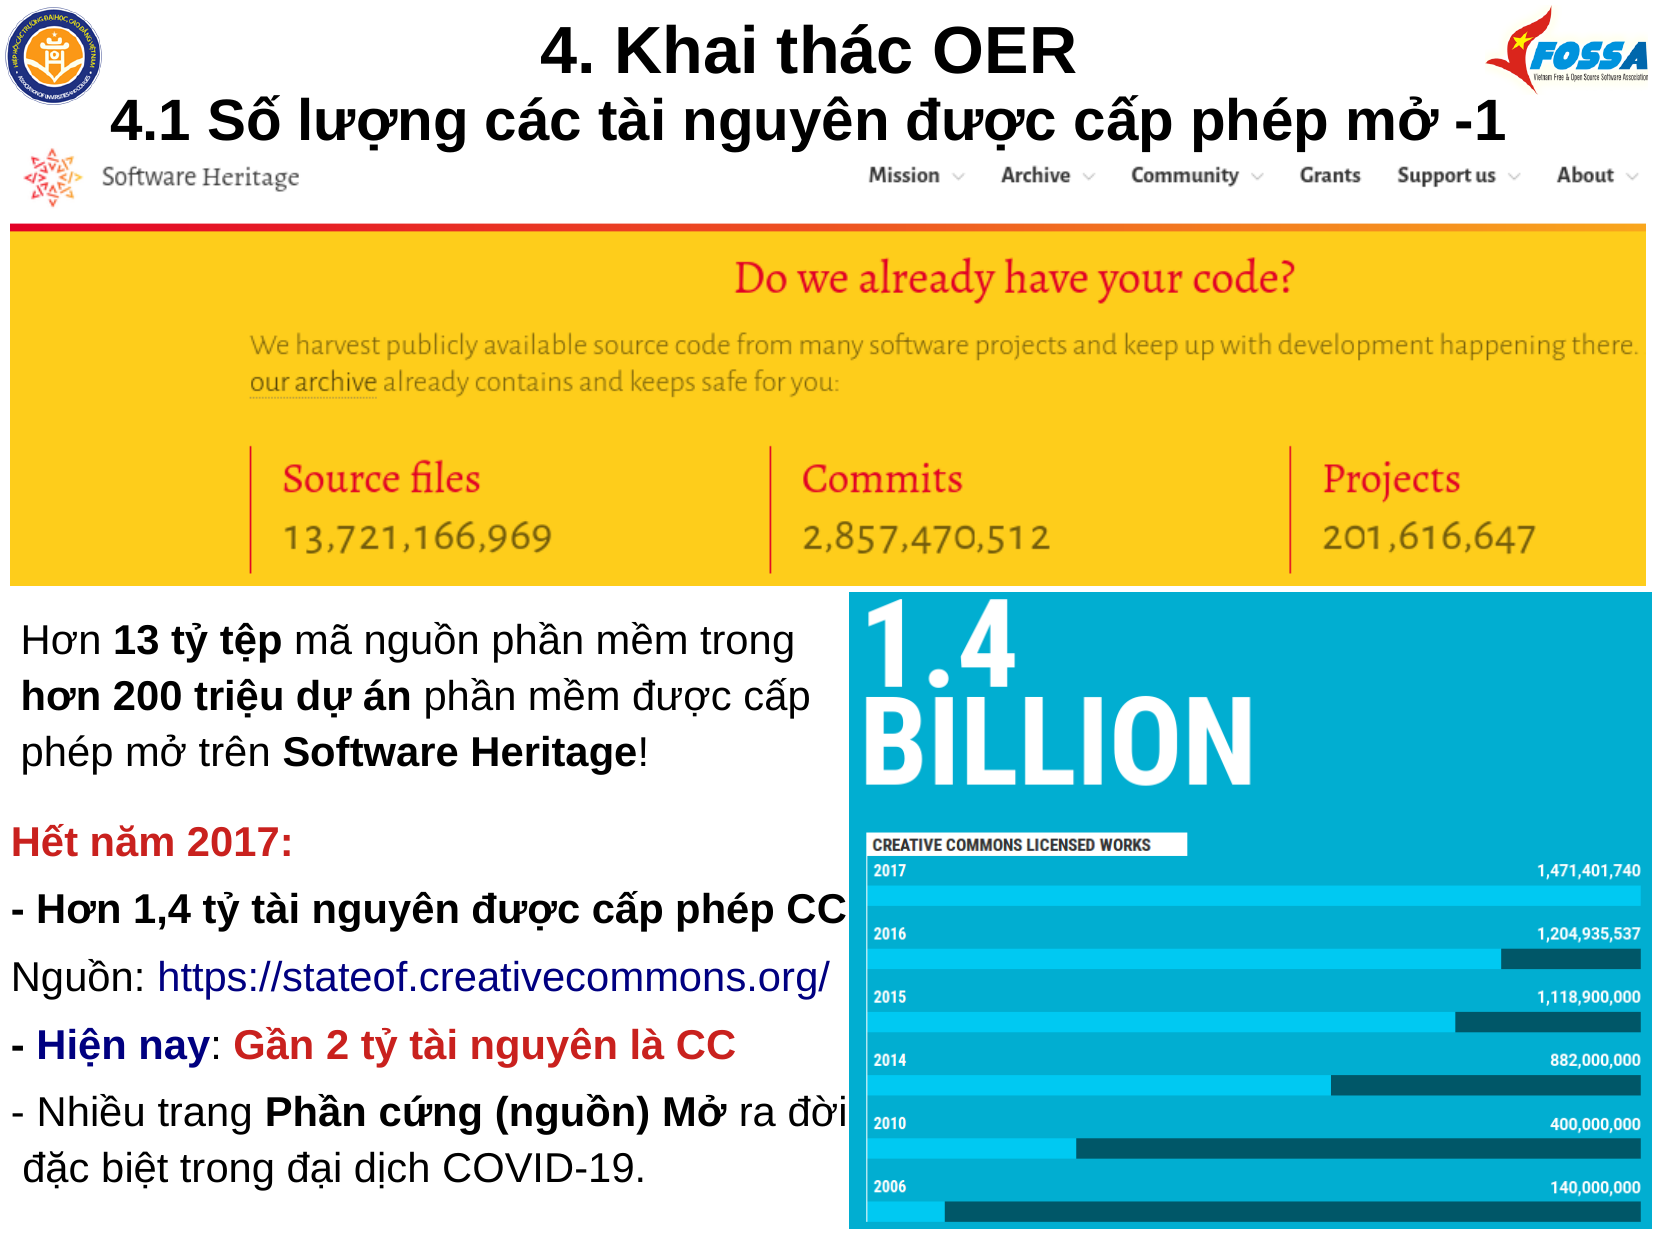

# 4. Khai thác OER 4.1 Số lượng các tài nguyên được cấp phép mở -1
Hơn 13 tỷ tệp mã nguồn phần mềm trong hơn 200 triệu dự án phần mềm được cấp phép mở trên Software Heritage!
Hết năm 2017:
- Hơn 1,4 tỷ tài nguyên được cấp phép CC
Nguồn: https://stateof.creativecommons.org/
- Hiện nay: Gần 2 tỷ tài nguyên là CC
- Nhiều trang Phần cứng (nguồn) Mở ra đời đặc biệt trong đại dịch COVID-19.